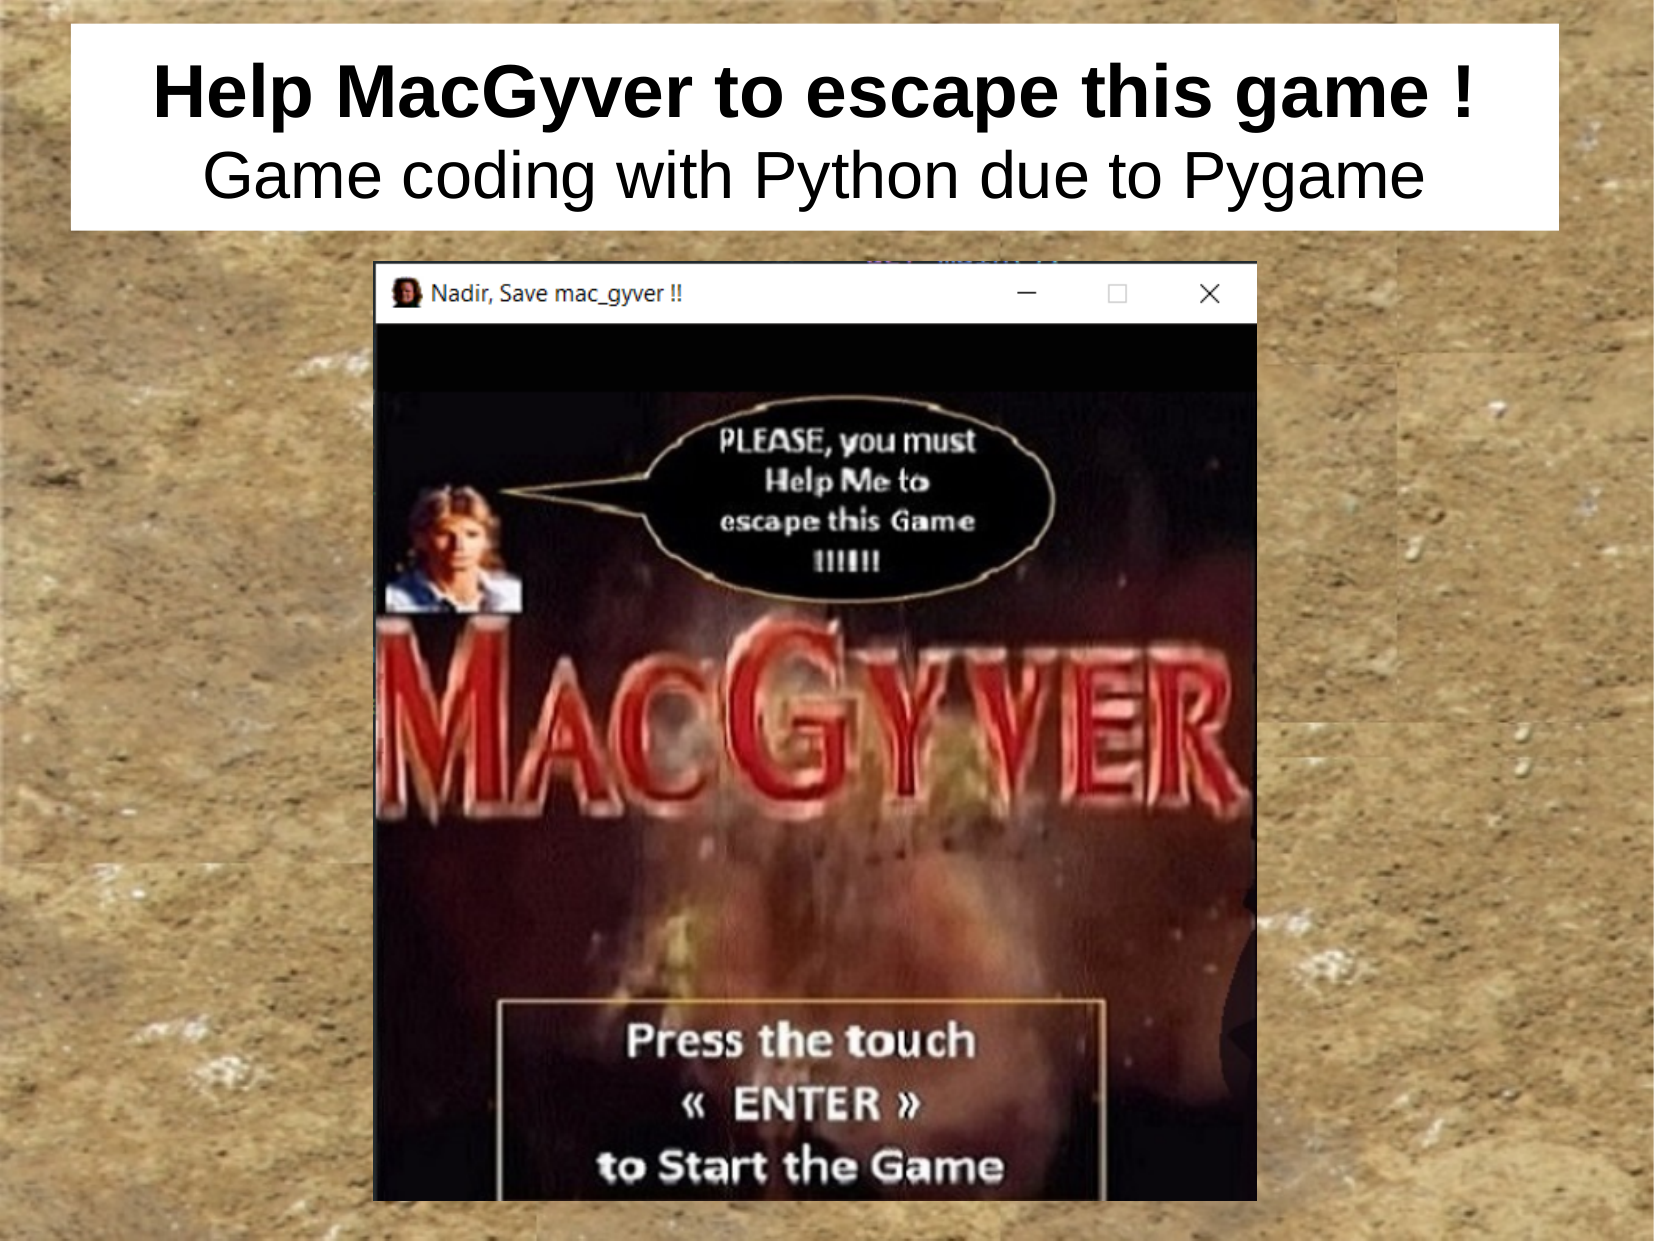

# Help MacGyver to escape this game ! Game coding with Python due to Pygame